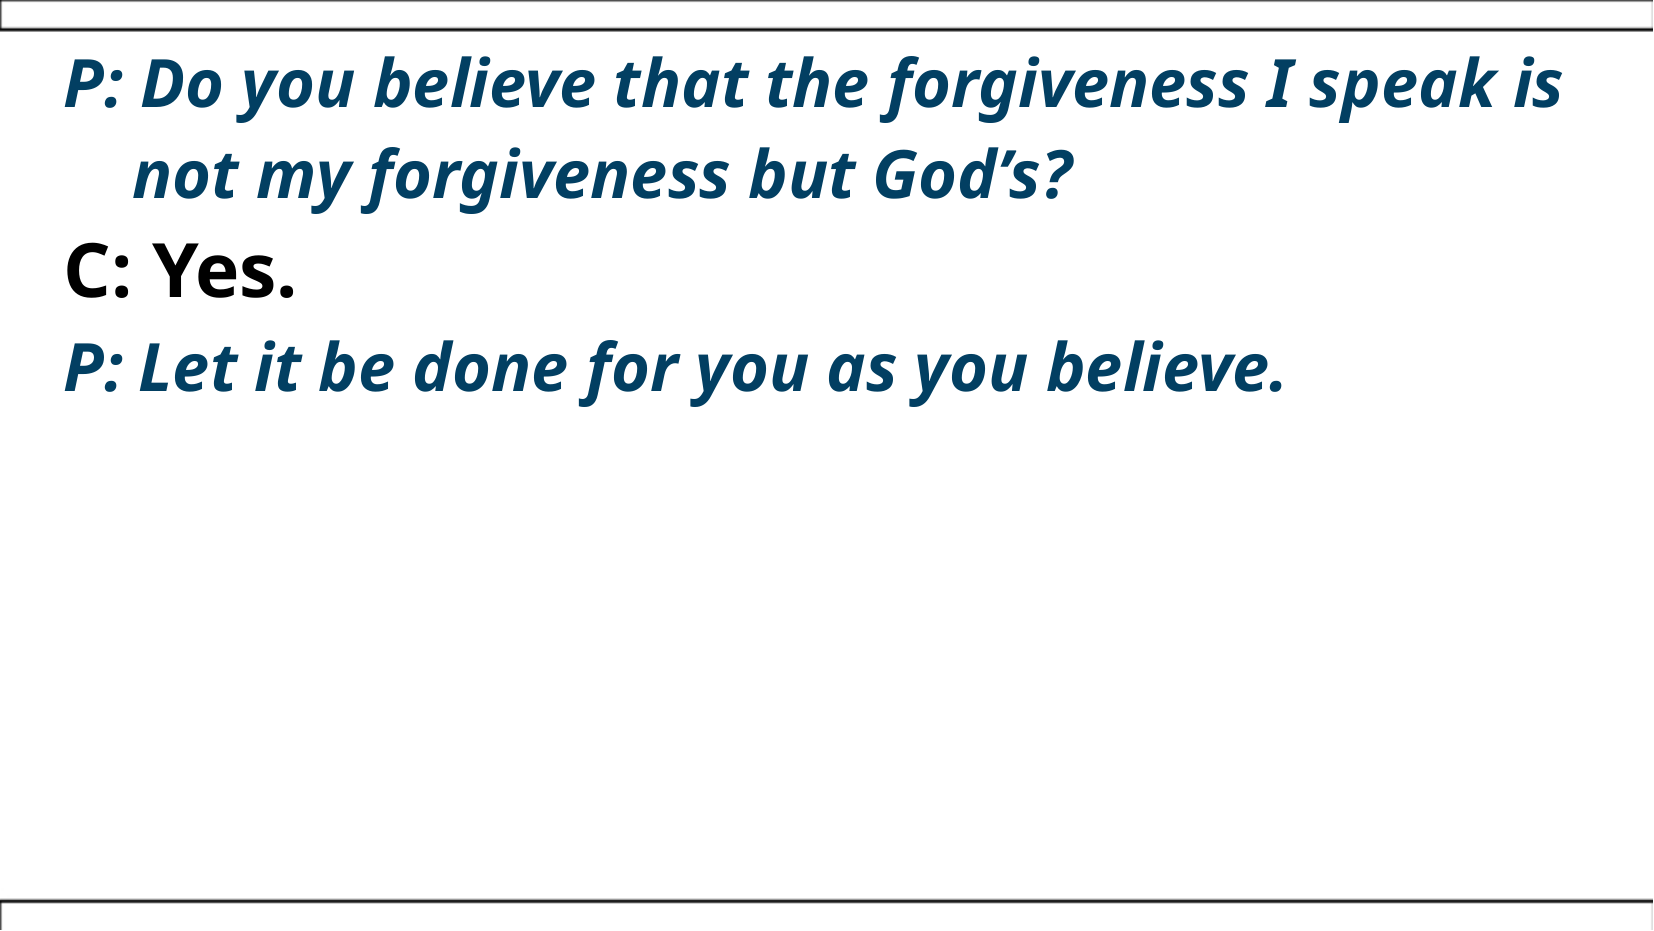

P: Do you believe that the forgiveness I speak is
 not my forgiveness but God’s?
C: Yes.
P:	Let it be done for you as you believe.